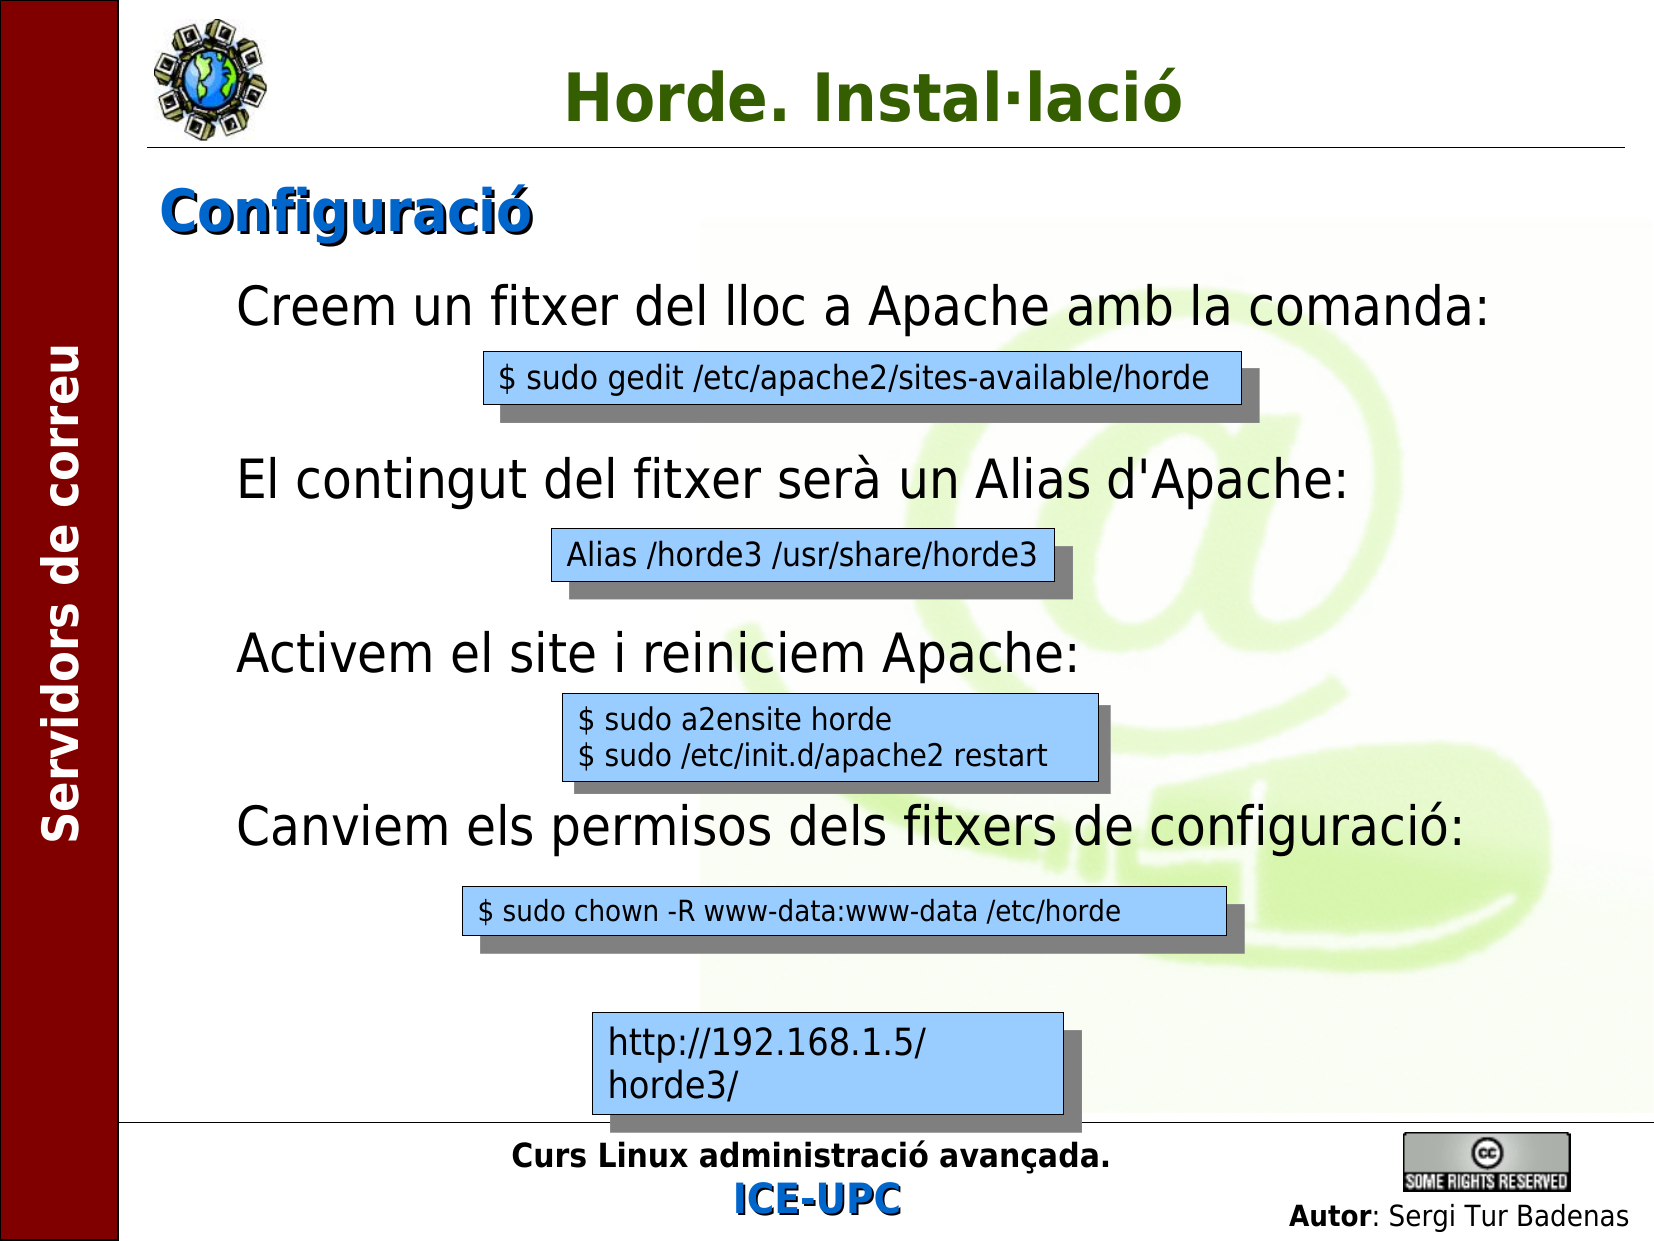

# Horde. Instal·lació
Configuració
Creem un fitxer del lloc a Apache amb la comanda:
El contingut del fitxer serà un Alias d'Apache:
Activem el site i reiniciem Apache:
Canviem els permisos dels fitxers de configuració:
$ sudo gedit /etc/apache2/sites-available/horde
Alias /horde3 /usr/share/horde3
$ sudo a2ensite horde
$ sudo /etc/init.d/apache2 restart
$ sudo chown -R www-data:www-data /etc/horde
http://192.168.1.5/horde3/